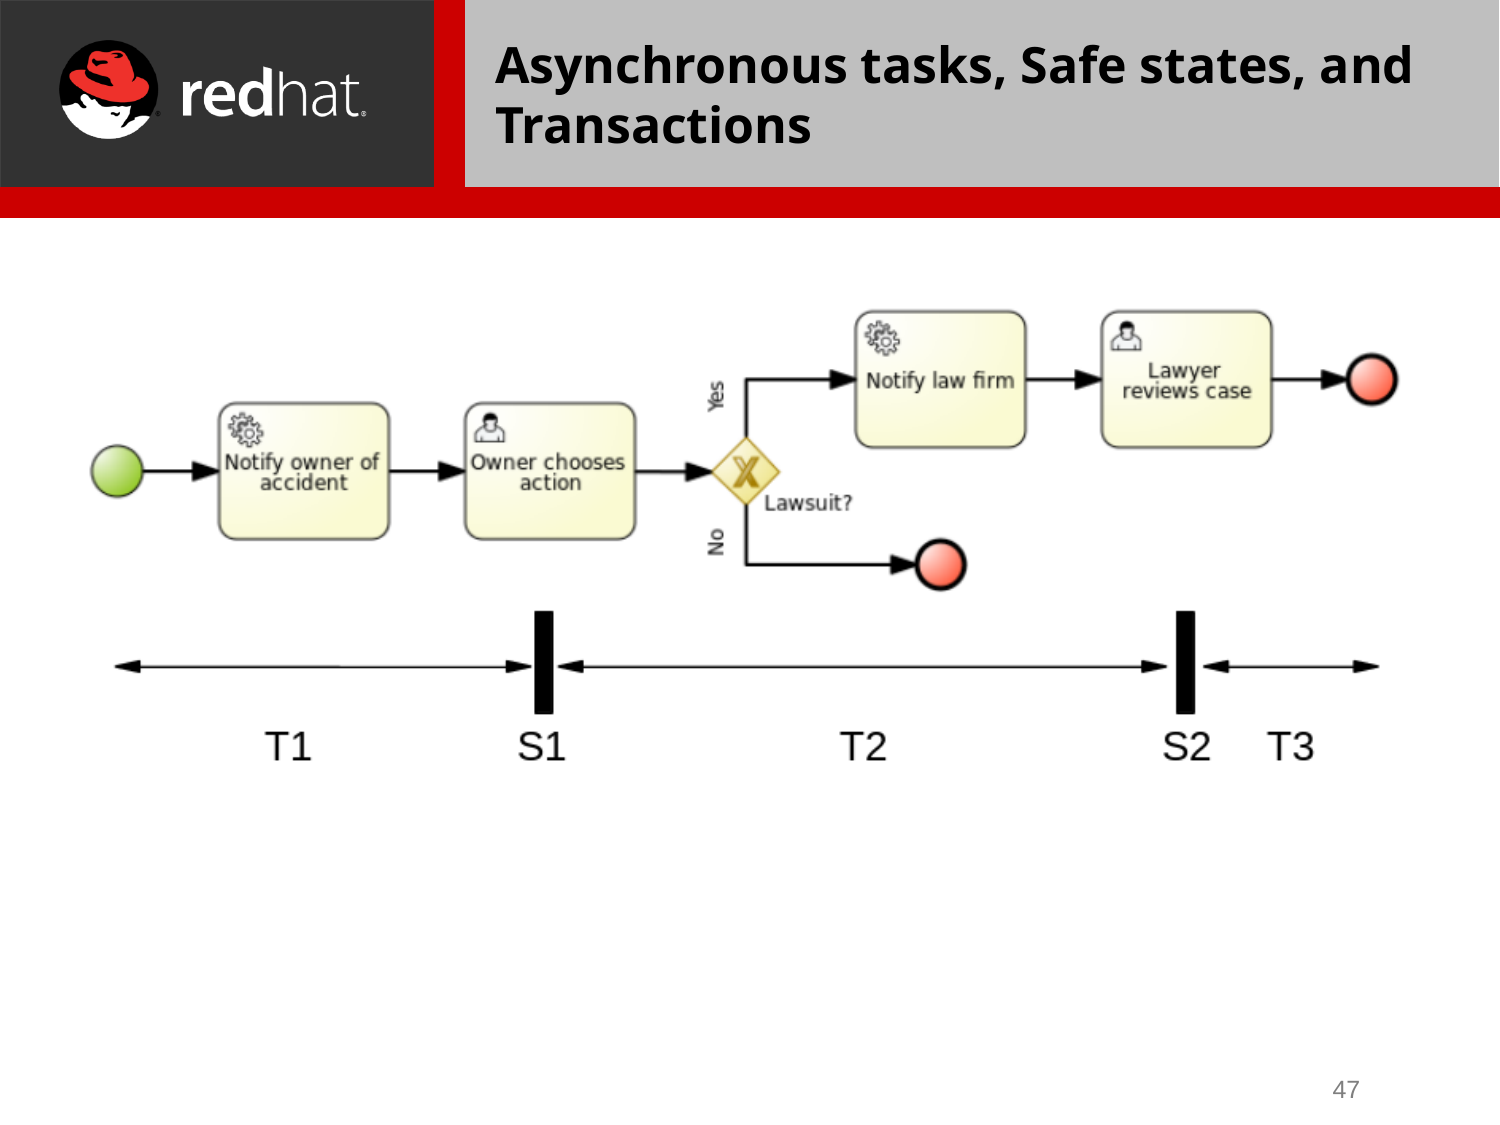

# Asynchronous tasks, Safe states, and Transactions